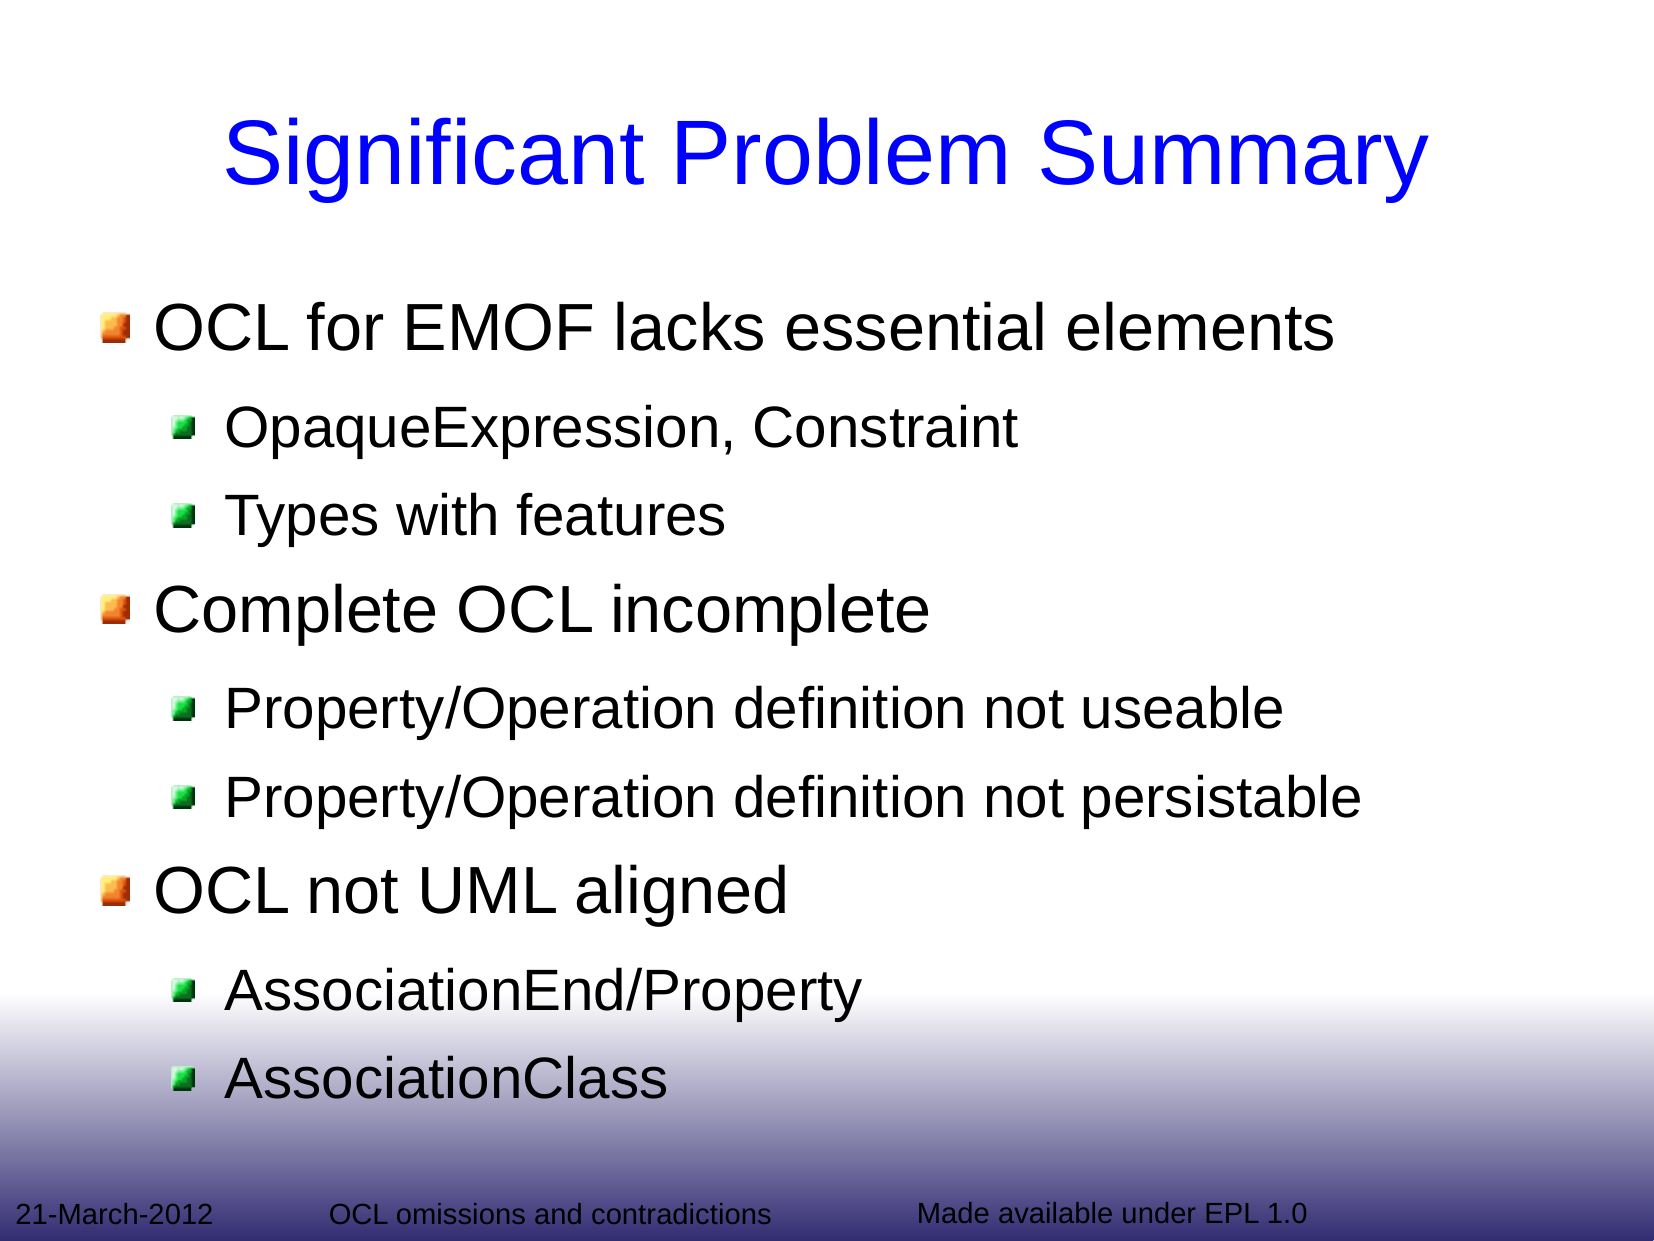

# Significant Problem Summary
OCL for EMOF lacks essential elements
OpaqueExpression, Constraint
Types with features
Complete OCL incomplete
Property/Operation definition not useable
Property/Operation definition not persistable
OCL not UML aligned
AssociationEnd/Property
AssociationClass
21-March-2012
OCL omissions and contradictions